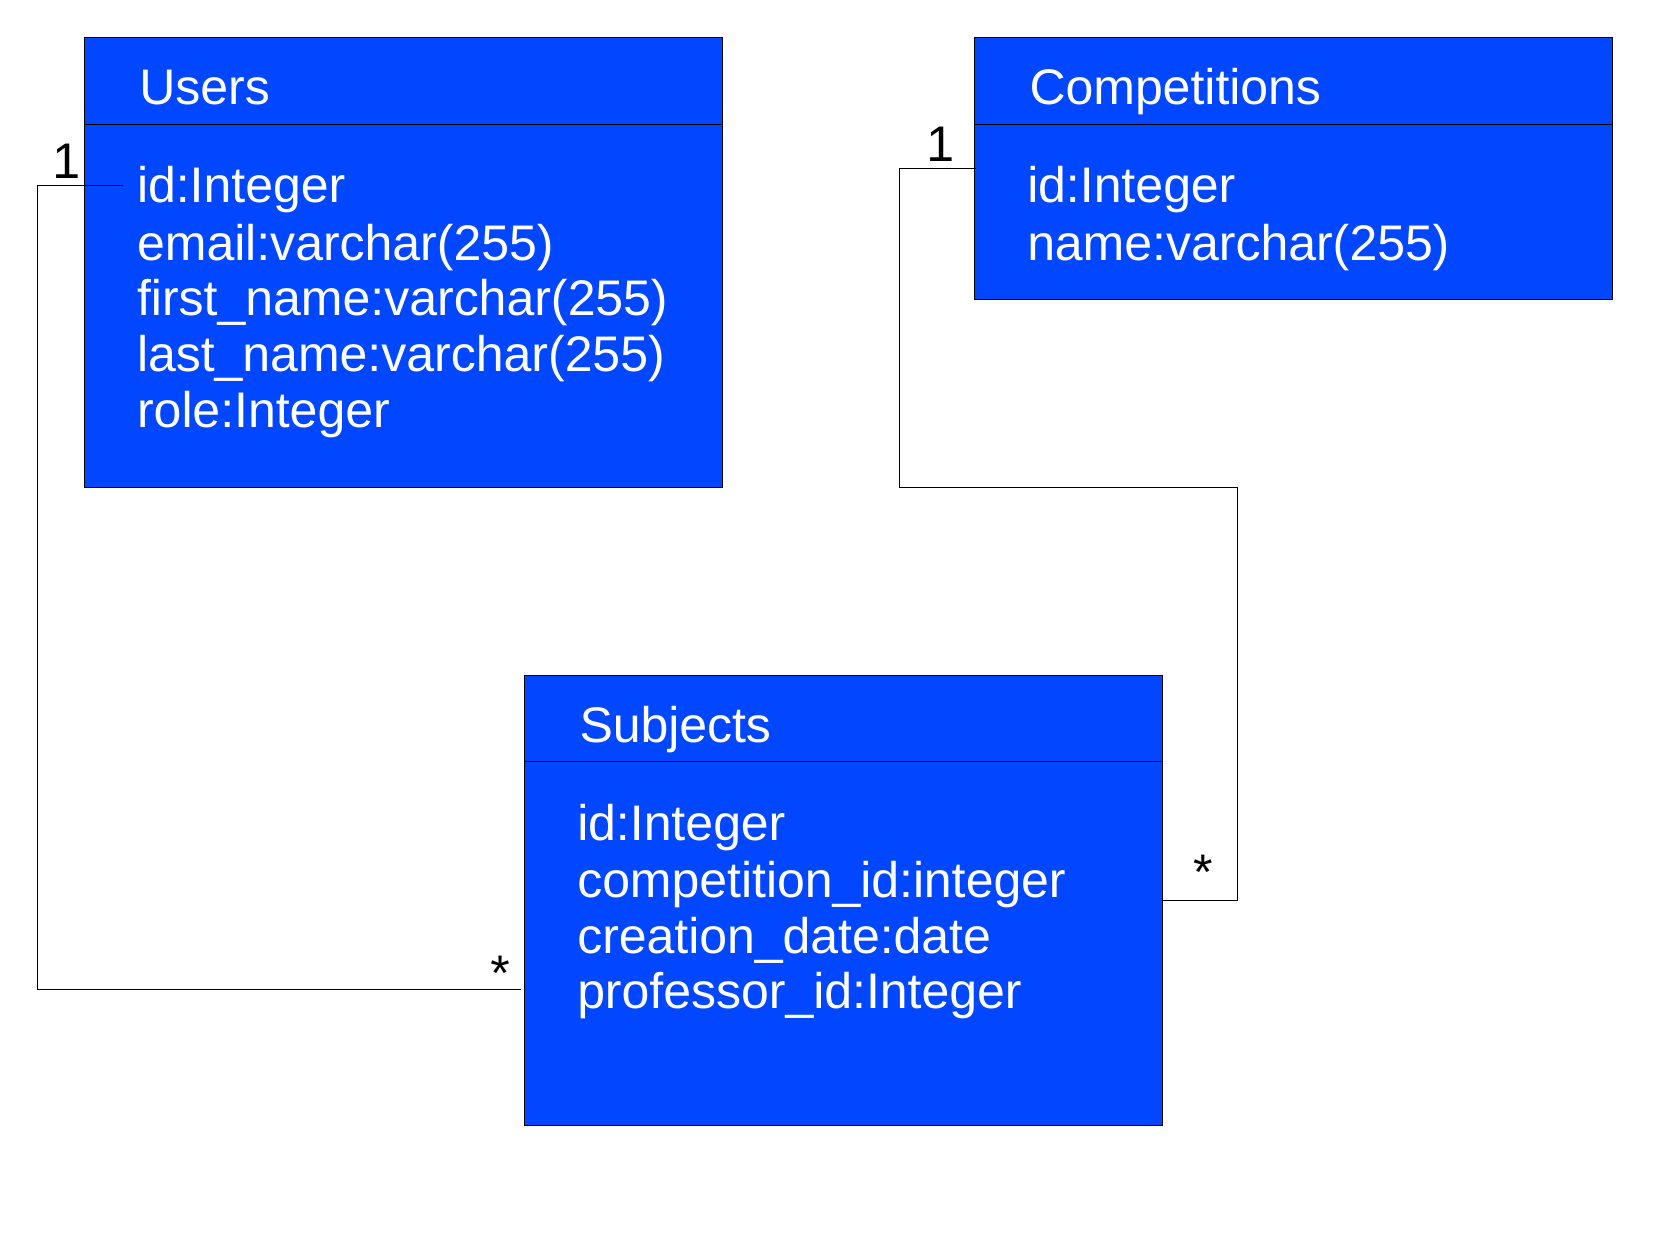

Users
Competitions
1
1
id:Integer
id:Integer
email:varchar(255)
first_name:varchar(255)
last_name:varchar(255)
role:Integer
name:varchar(255)
Subjects
id:Integer
*
competition_id:integer
creation_date:date
professor_id:Integer
*